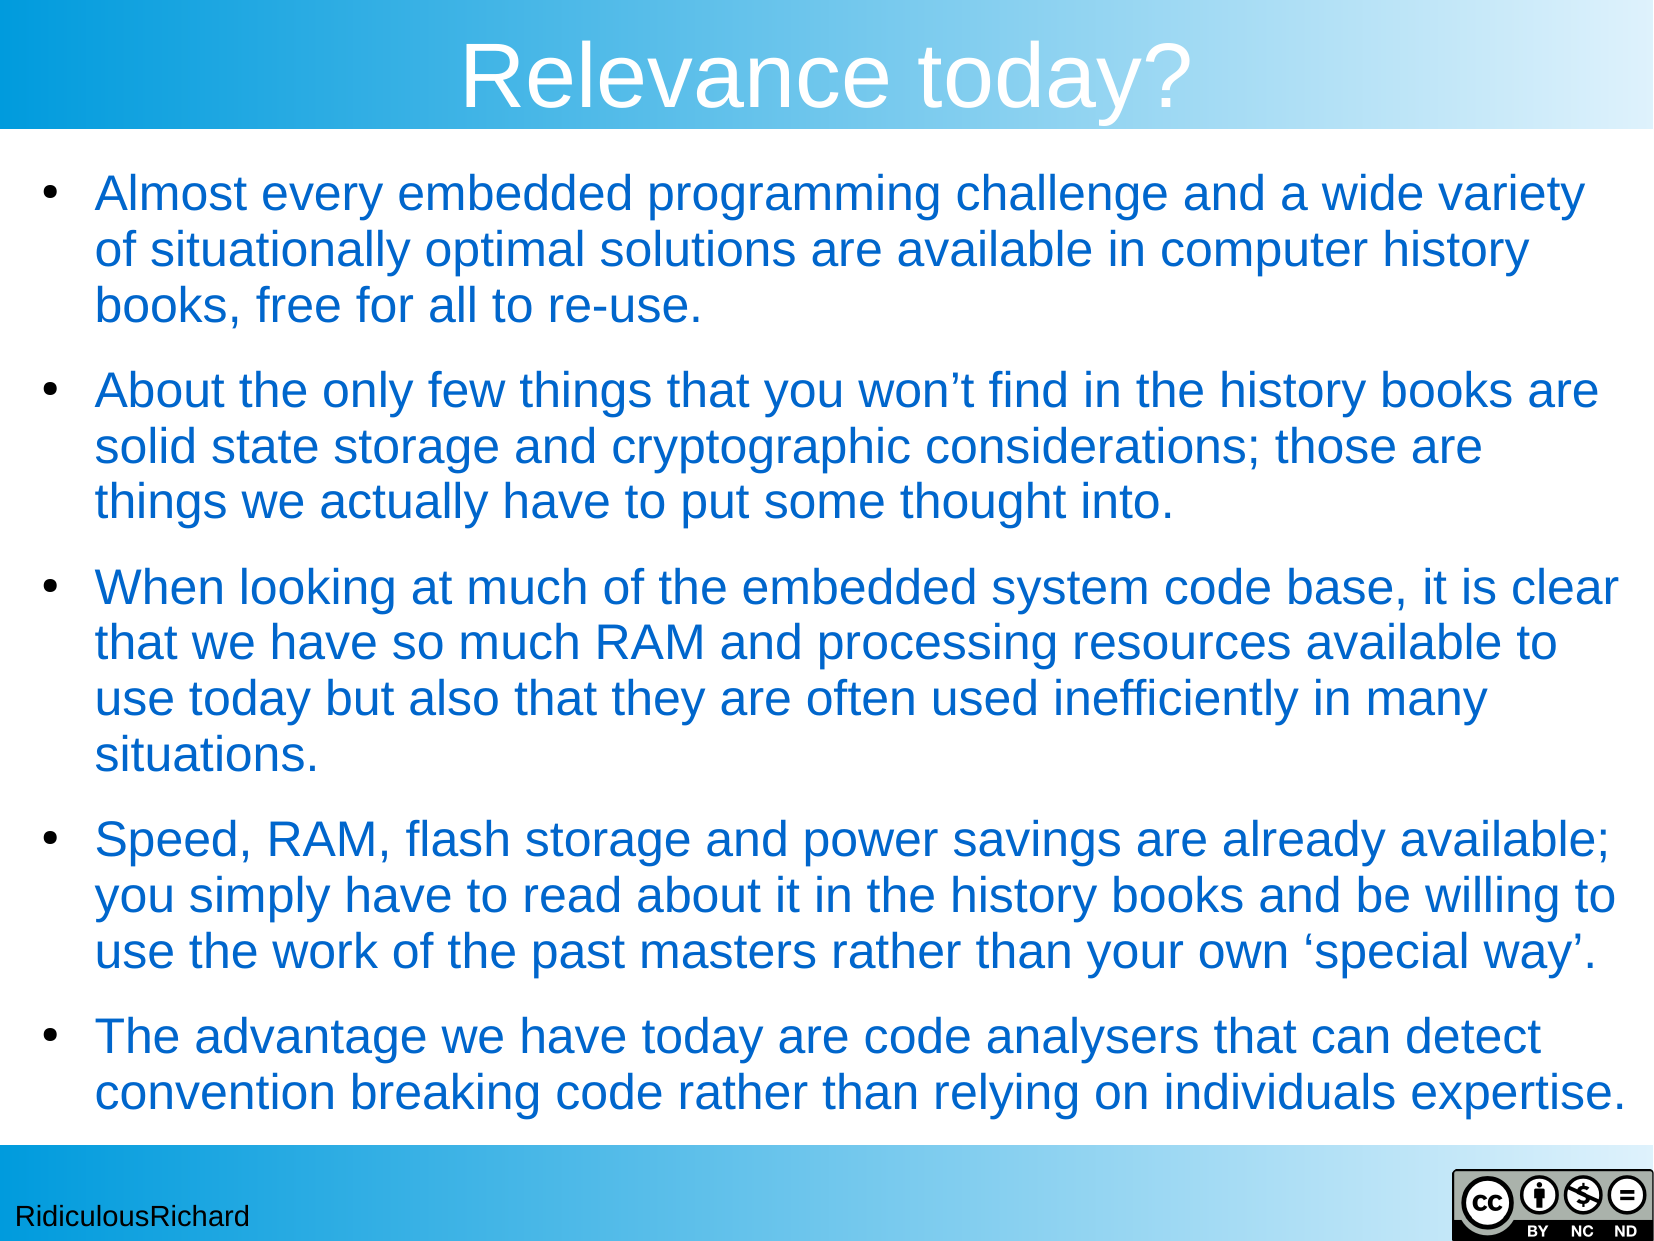

# Relevance today?
Almost every embedded programming challenge and a wide variety of situationally optimal solutions are available in computer history books, free for all to re-use.
About the only few things that you won’t find in the history books are solid state storage and cryptographic considerations; those are things we actually have to put some thought into.
When looking at much of the embedded system code base, it is clear that we have so much RAM and processing resources available to use today but also that they are often used inefficiently in many situations.
Speed, RAM, flash storage and power savings are already available; you simply have to read about it in the history books and be willing to use the work of the past masters rather than your own ‘special way’.
The advantage we have today are code analysers that can detect convention breaking code rather than relying on individuals expertise.